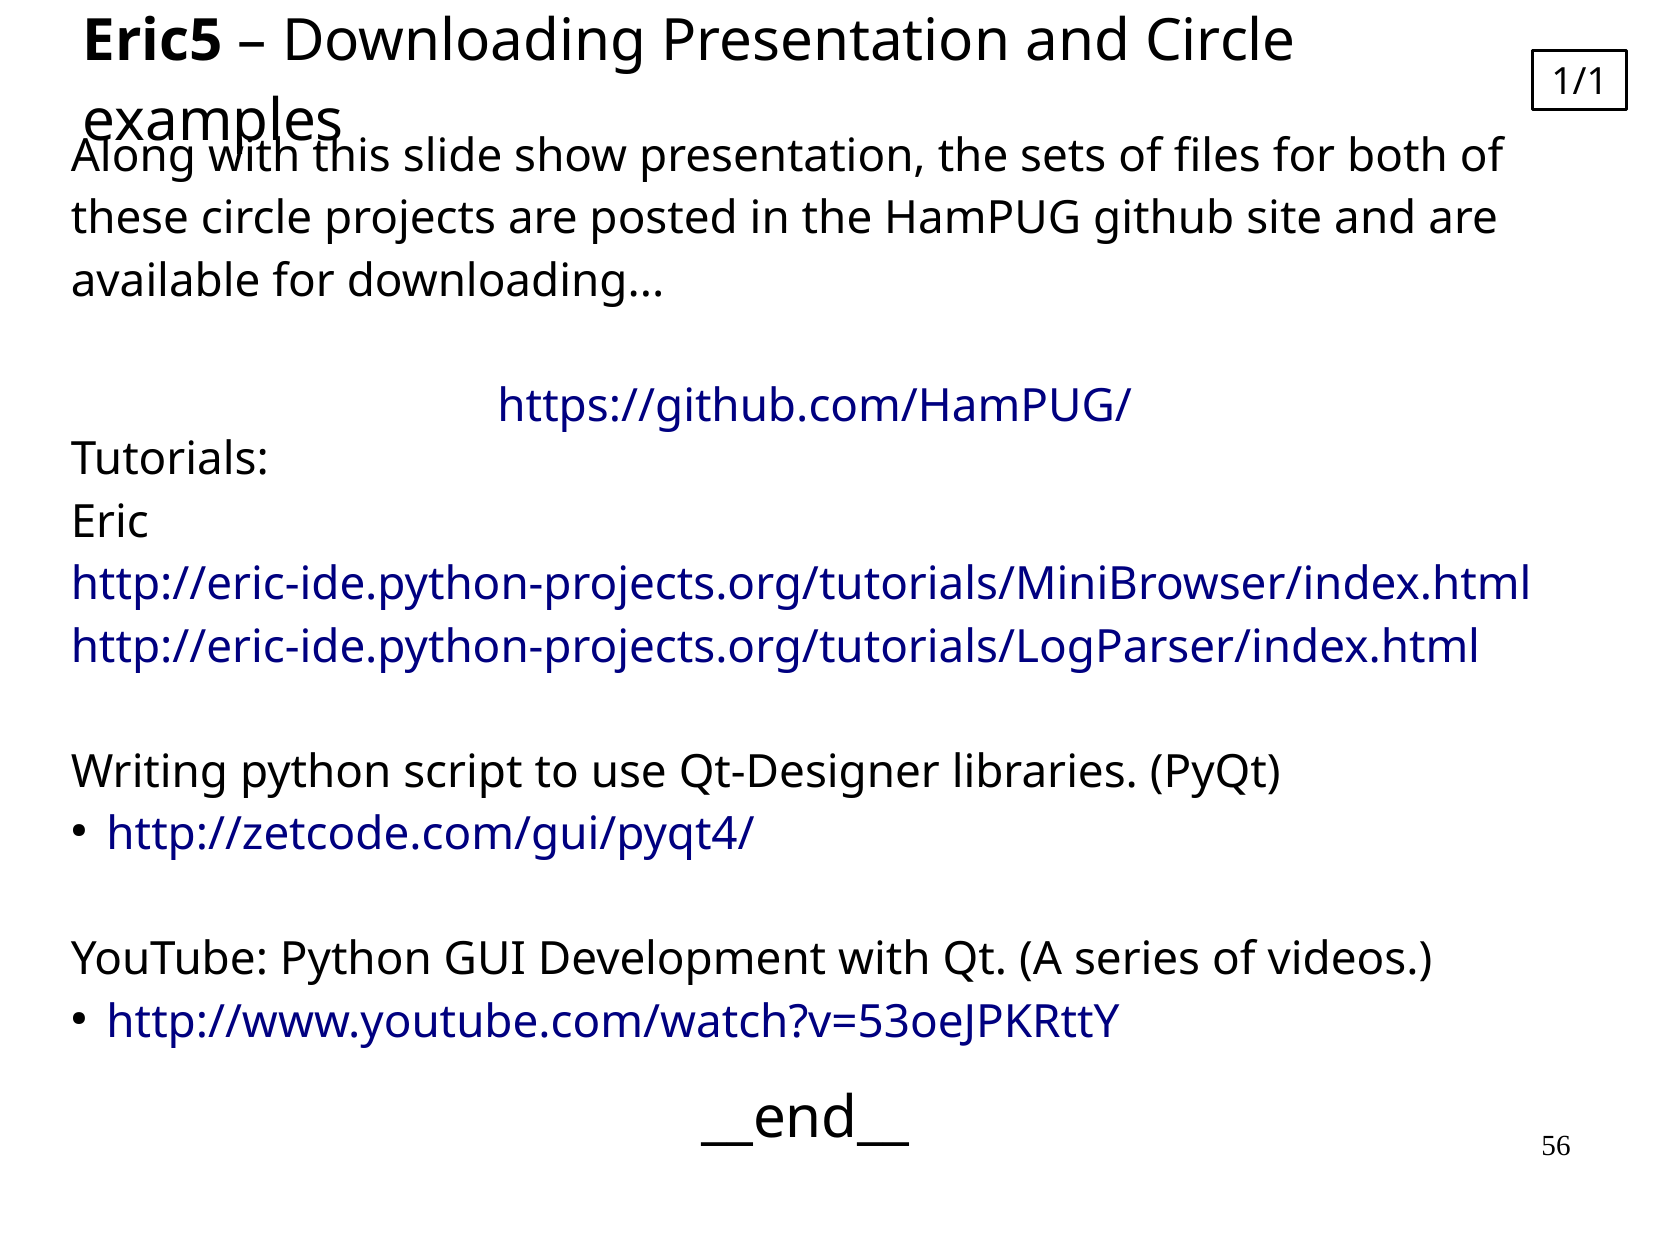

# Eric5 – Downloading Presentation and Circle examples
1/1
Along with this slide show presentation, the sets of files for both of these circle projects are posted in the HamPUG github site and are available for downloading...
https://github.com/HamPUG/
Tutorials:
Eric
http://eric-ide.python-projects.org/tutorials/MiniBrowser/index.html
http://eric-ide.python-projects.org/tutorials/LogParser/index.html
Writing python script to use Qt-Designer libraries. (PyQt)
http://zetcode.com/gui/pyqt4/
YouTube: Python GUI Development with Qt. (A series of videos.)
http://www.youtube.com/watch?v=53oeJPKRttY
__end__
56